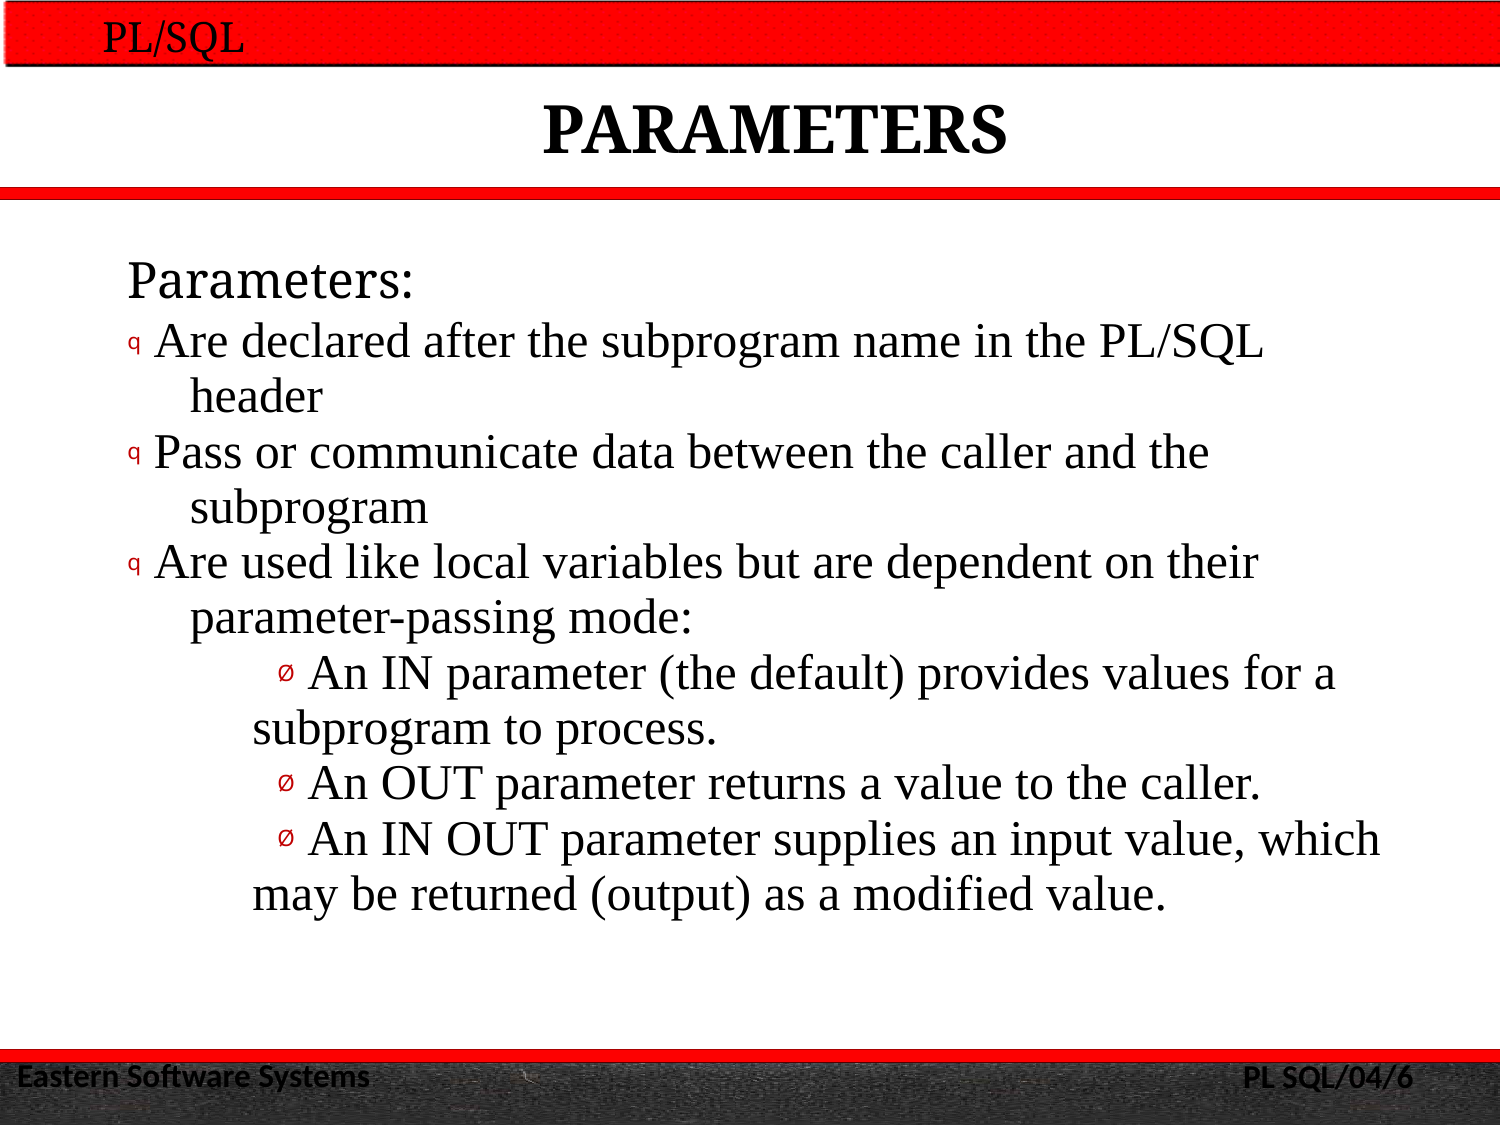

PL/SQL
 PARAMETERS
Parameters:
 Are declared after the subprogram name in the PL/SQL
 header
 Pass or communicate data between the caller and the
 subprogram
 Are used like local variables but are dependent on their
 parameter-passing mode:
 An IN parameter (the default) provides values for a
 subprogram to process.
 An OUT parameter returns a value to the caller.
 An IN OUT parameter supplies an input value, which
 may be returned (output) as a modified value.
Eastern Software Systems
				 PL SQL/04/6